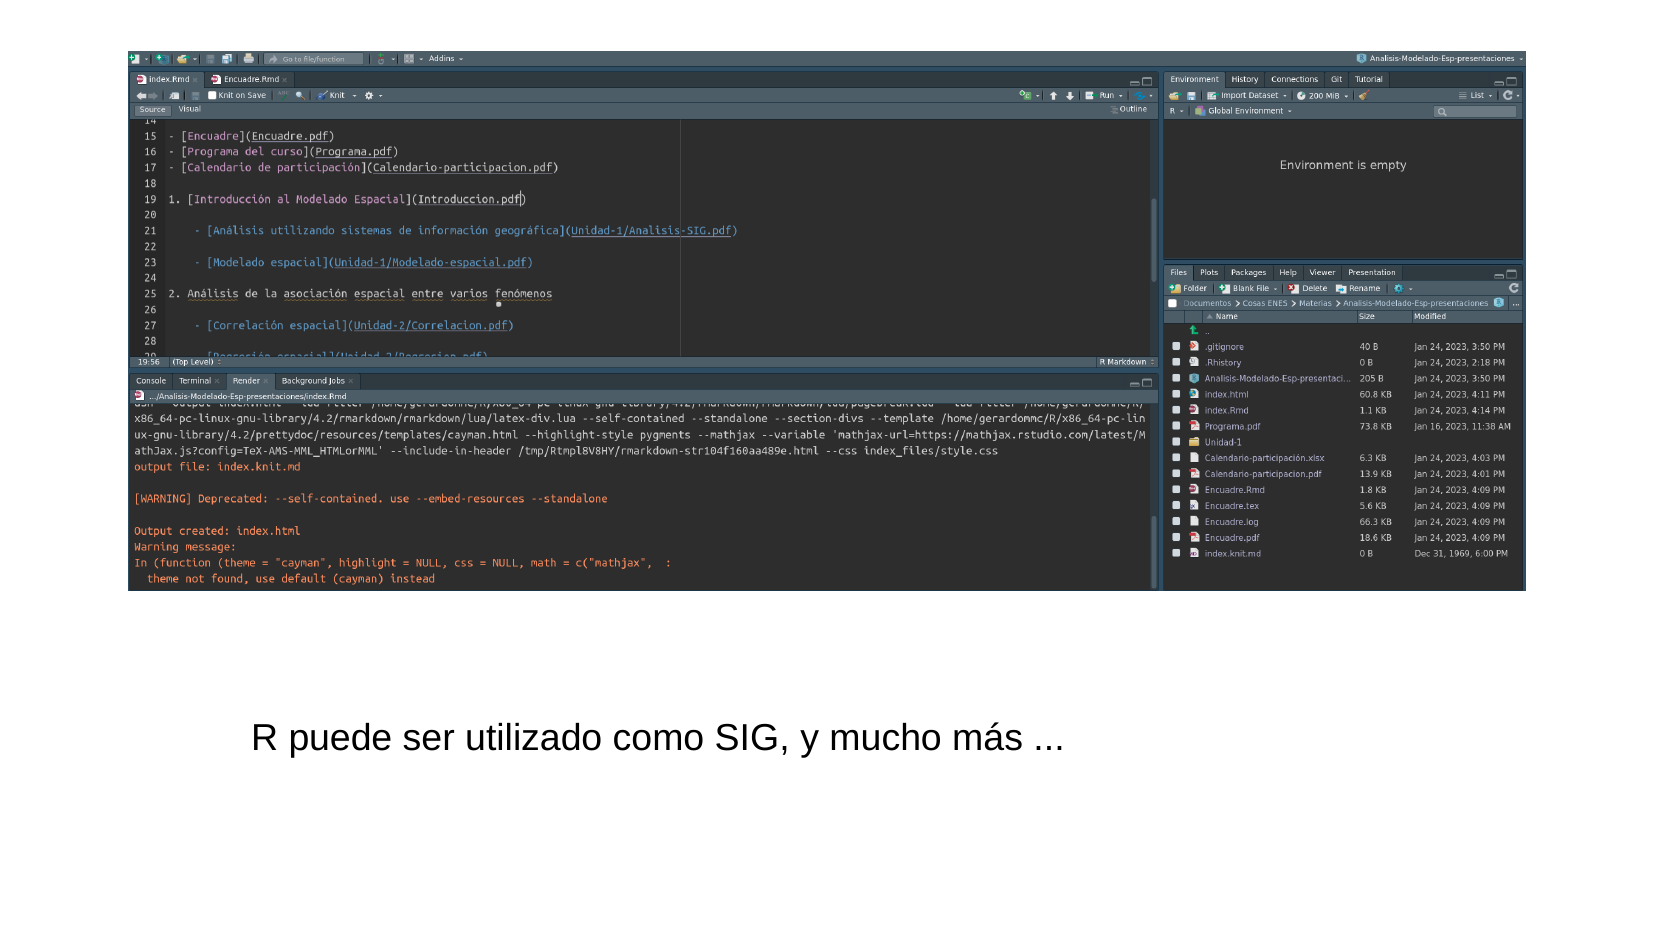

R puede ser utilizado como SIG, y mucho más ...